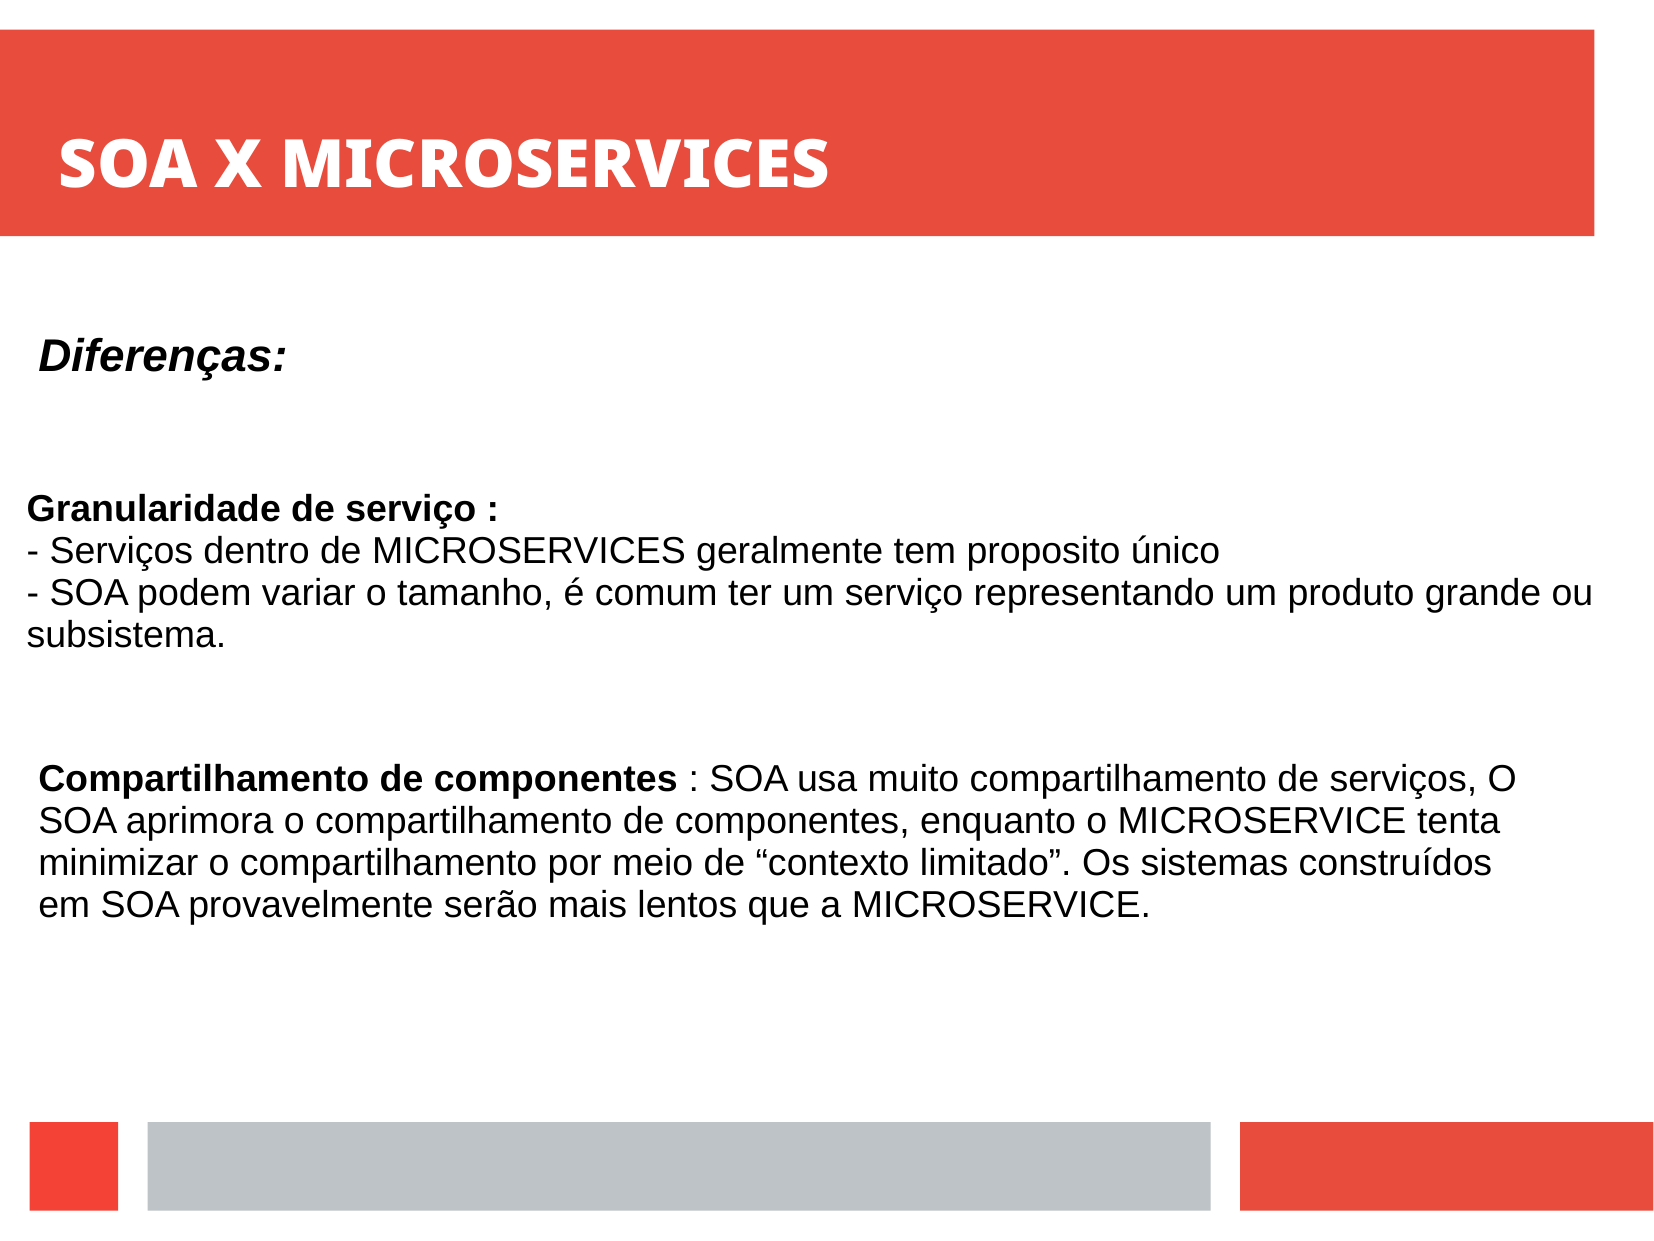

# SOA X MICROSERVICES
Diferenças:
Granularidade de serviço :
- Serviços dentro de MICROSERVICES geralmente tem proposito único
- SOA podem variar o tamanho, é comum ter um serviço representando um produto grande ou subsistema.
Compartilhamento de componentes : SOA usa muito compartilhamento de serviços, O SOA aprimora o compartilhamento de componentes, enquanto o MICROSERVICE tenta minimizar o compartilhamento por meio de “contexto limitado”. Os sistemas construídos em SOA provavelmente serão mais lentos que a MICROSERVICE.